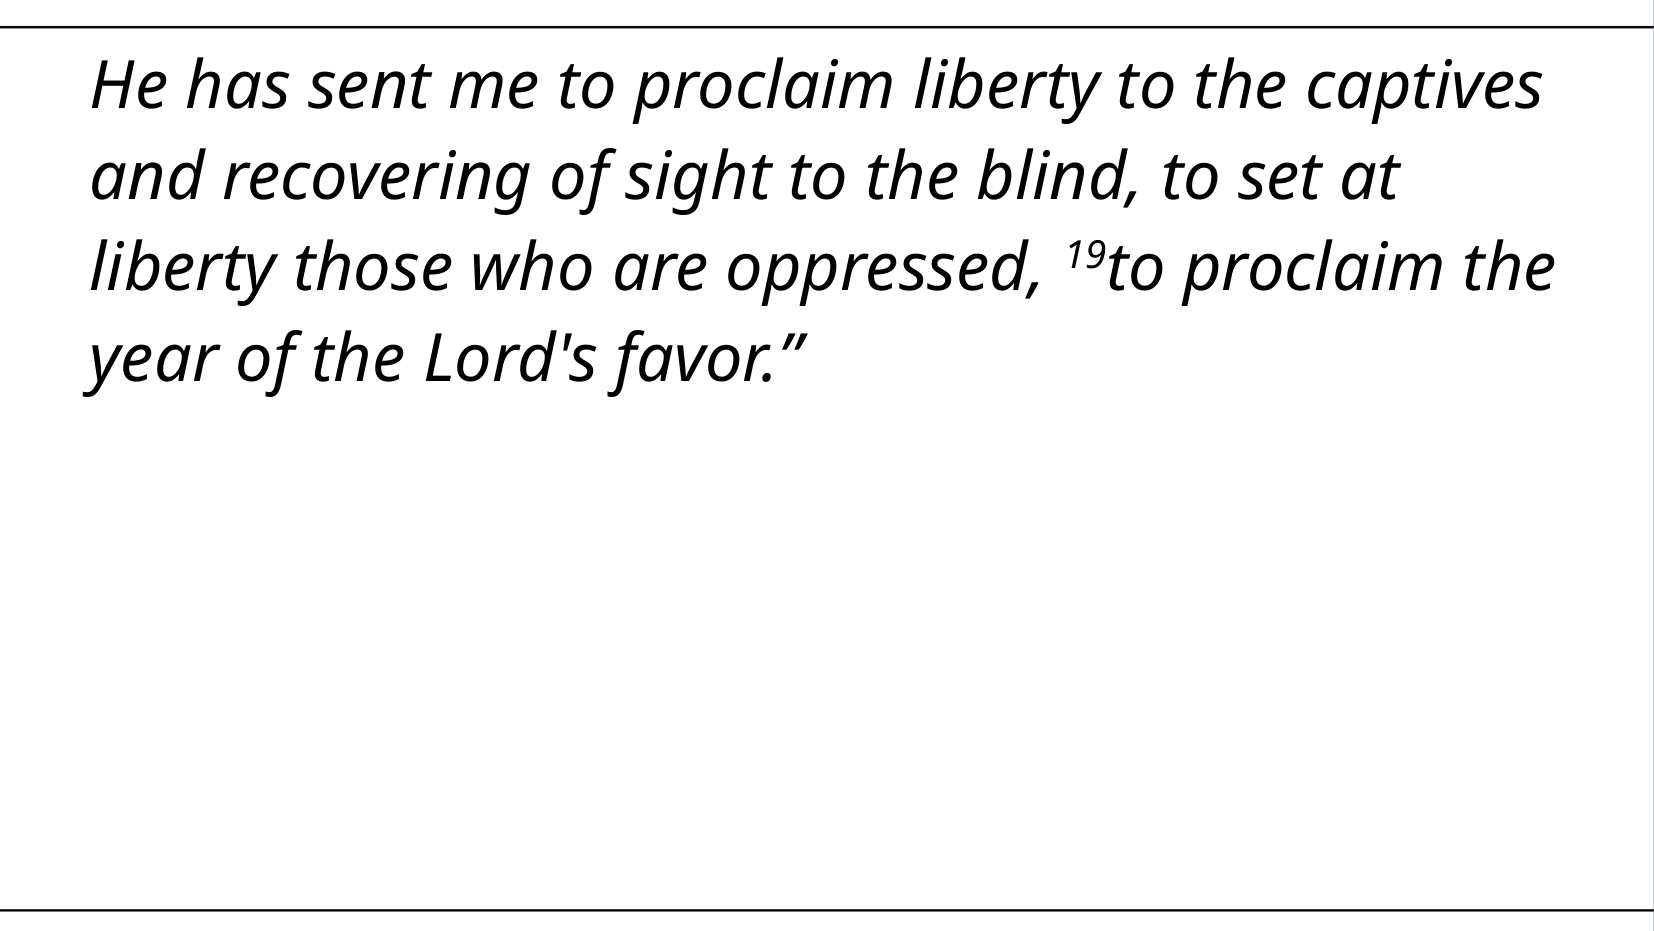

He has sent me to proclaim liberty to the captives and recovering of sight to the blind, to set at liberty those who are oppressed, 19to proclaim the year of the Lord's favor.”